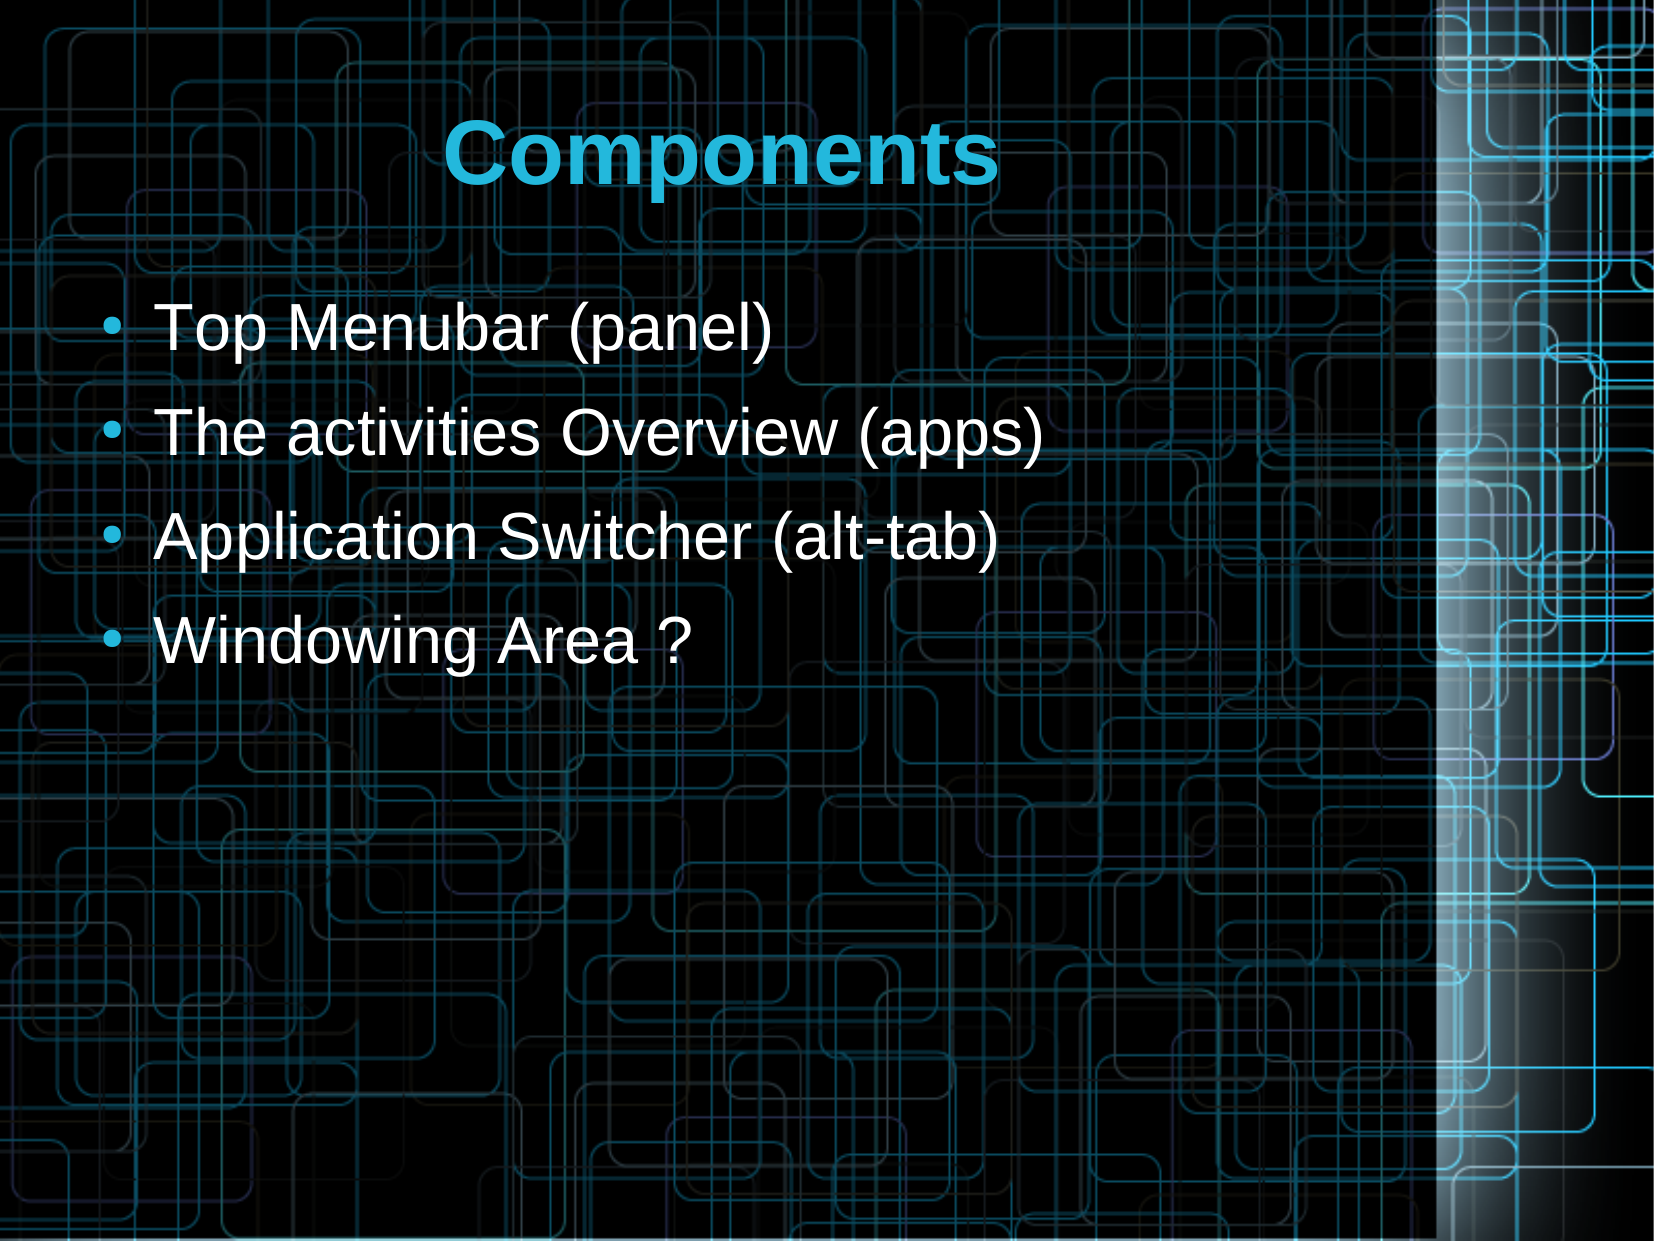

# Components
Top Menubar (panel)
The activities Overview (apps)
Application Switcher (alt-tab)
Windowing Area ?